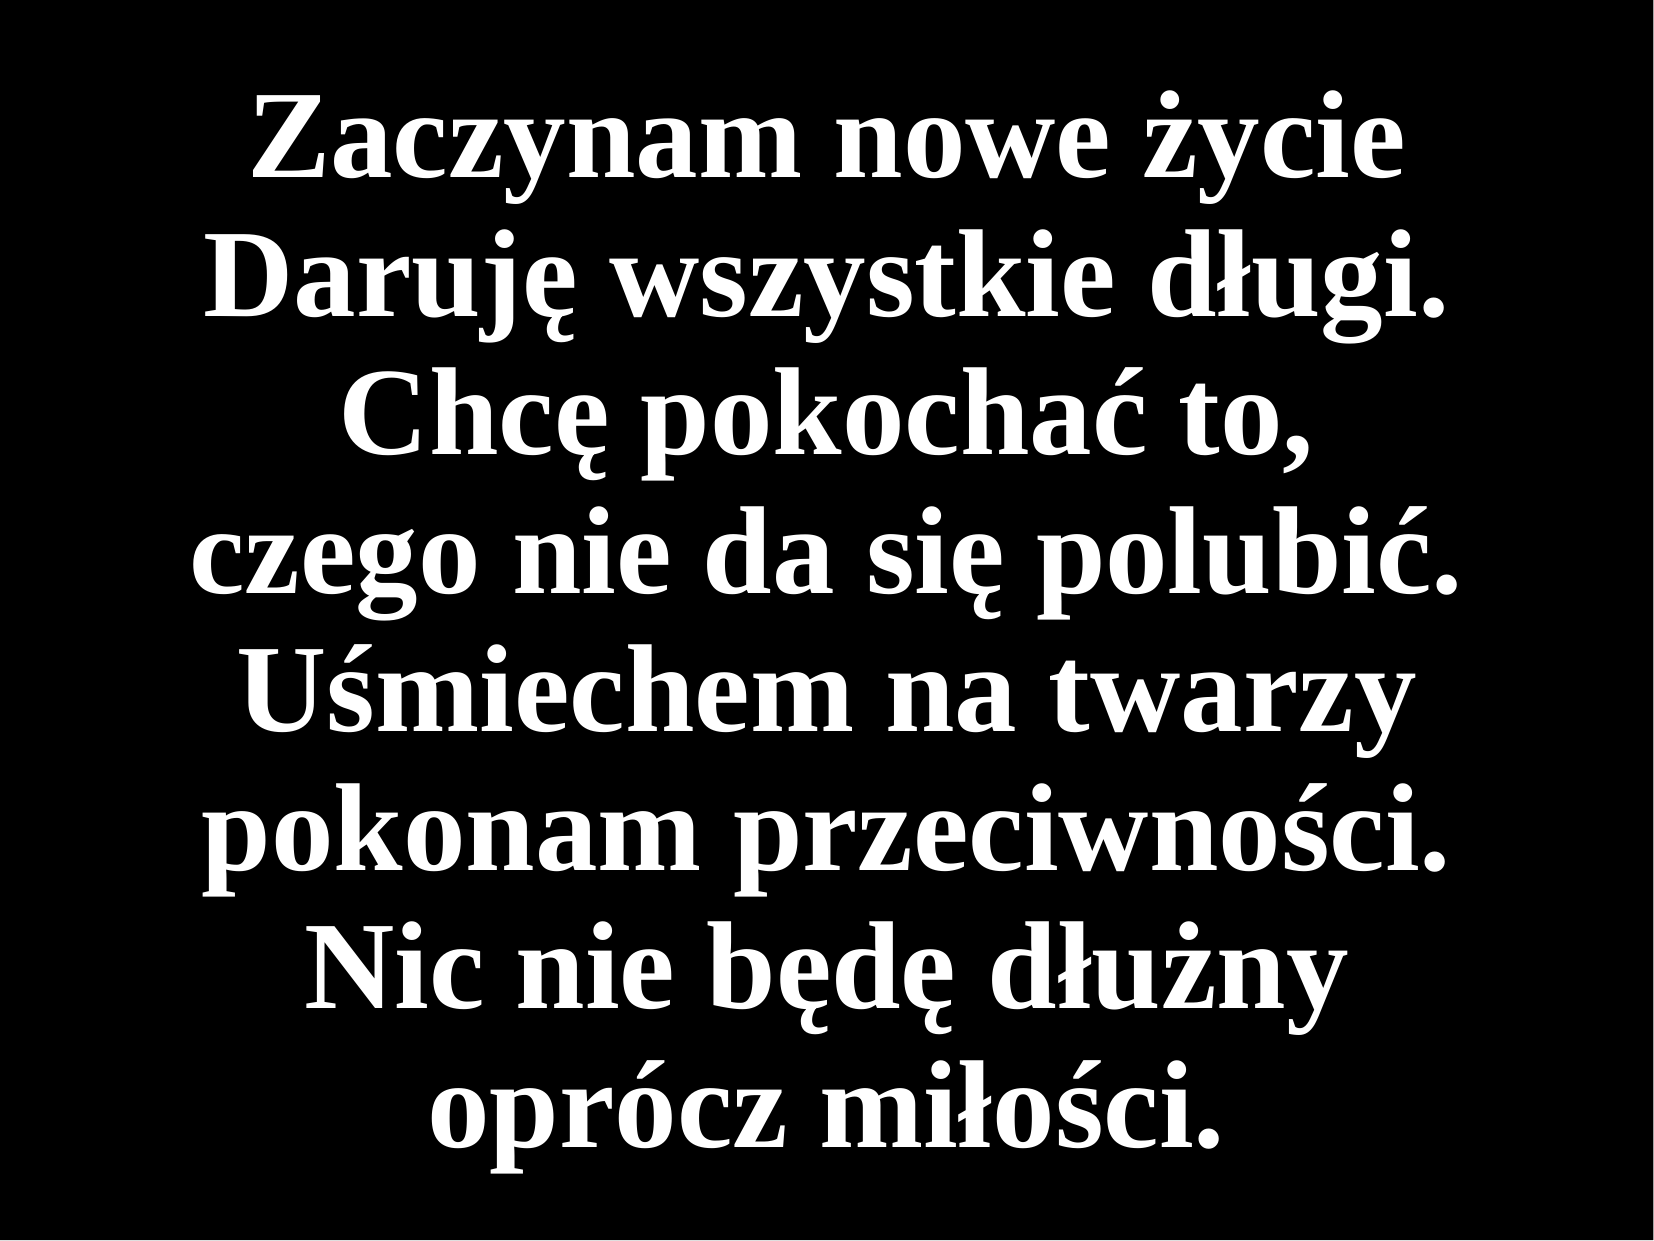

# Zaczynam nowe życie Daruję wszystkie długi. Chcę pokochać to, czego nie da się polubić. Uśmiechem na twarzy pokonam przeciwności. Nic nie będę dłużny oprócz miłości.